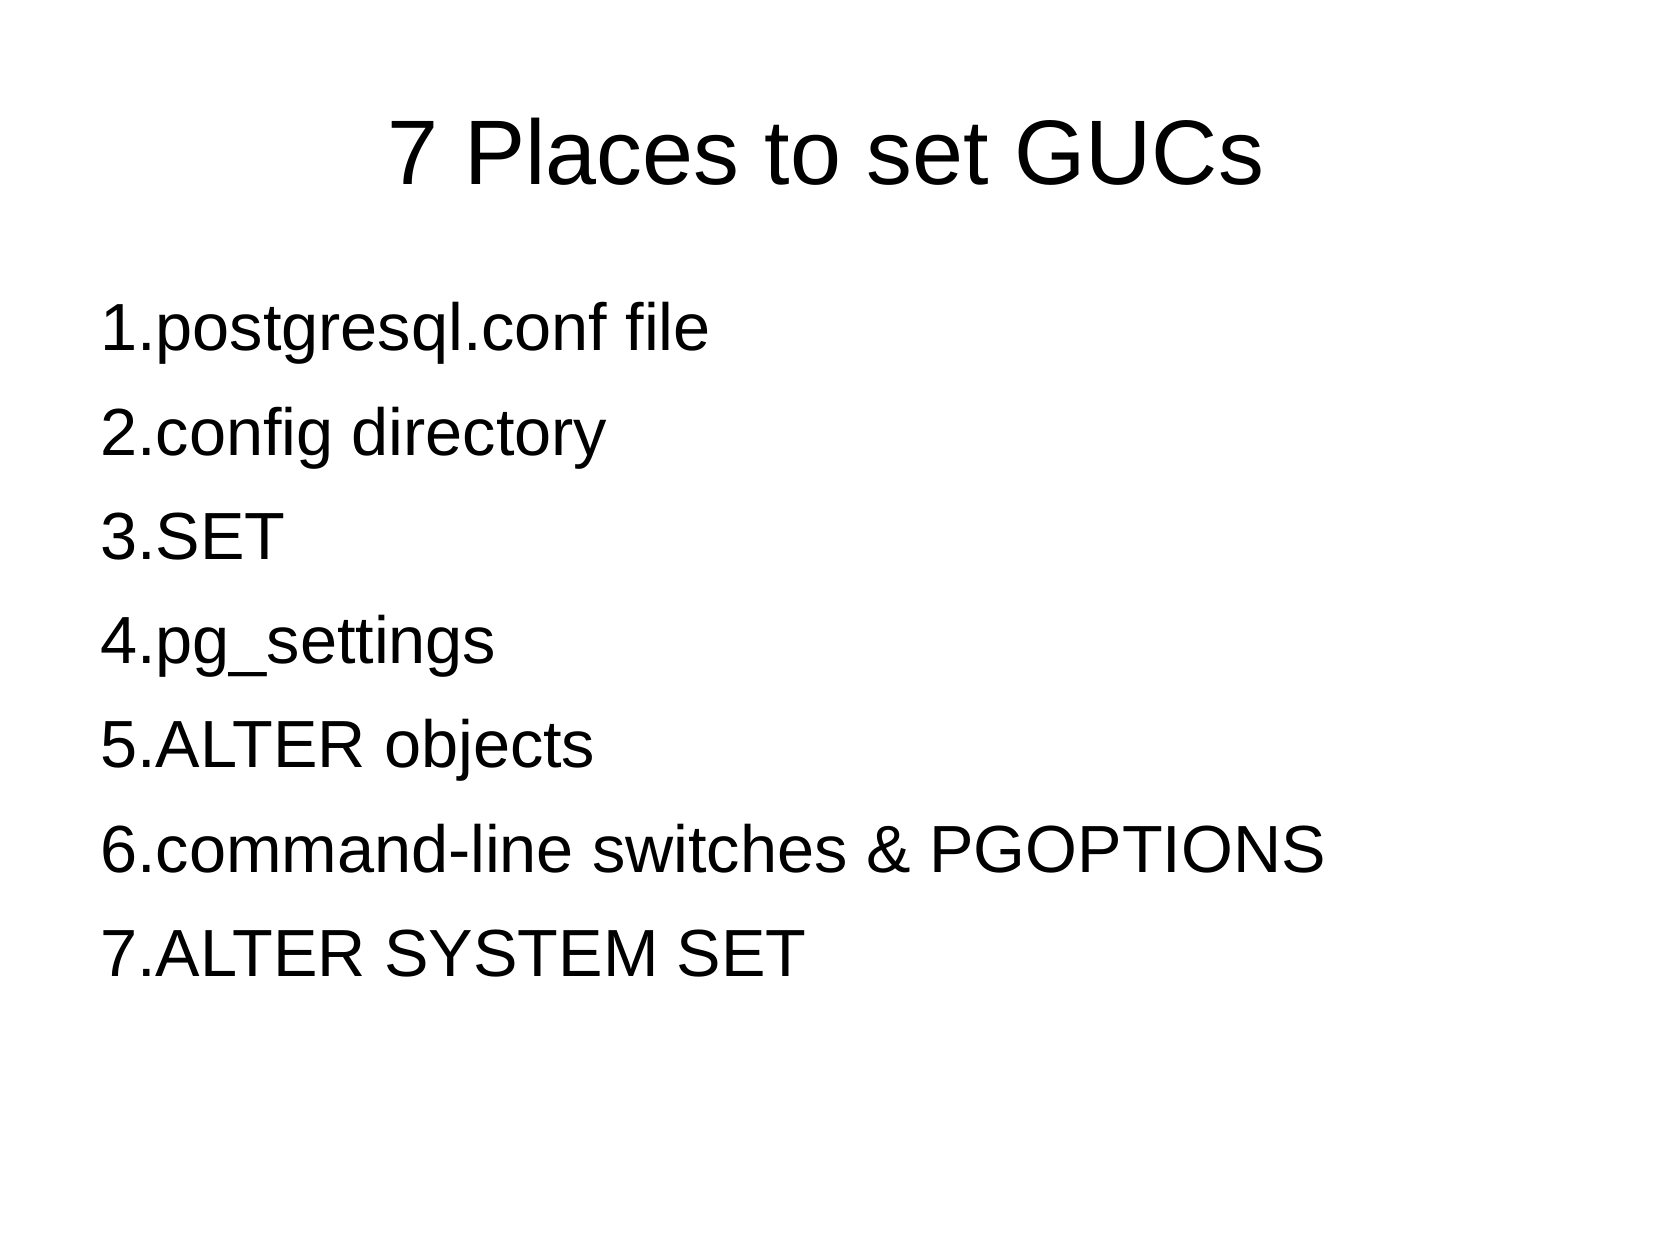

# 7 Places to set GUCs
postgresql.conf file
config directory
SET
pg_settings
ALTER objects
command-line switches & PGOPTIONS
ALTER SYSTEM SET